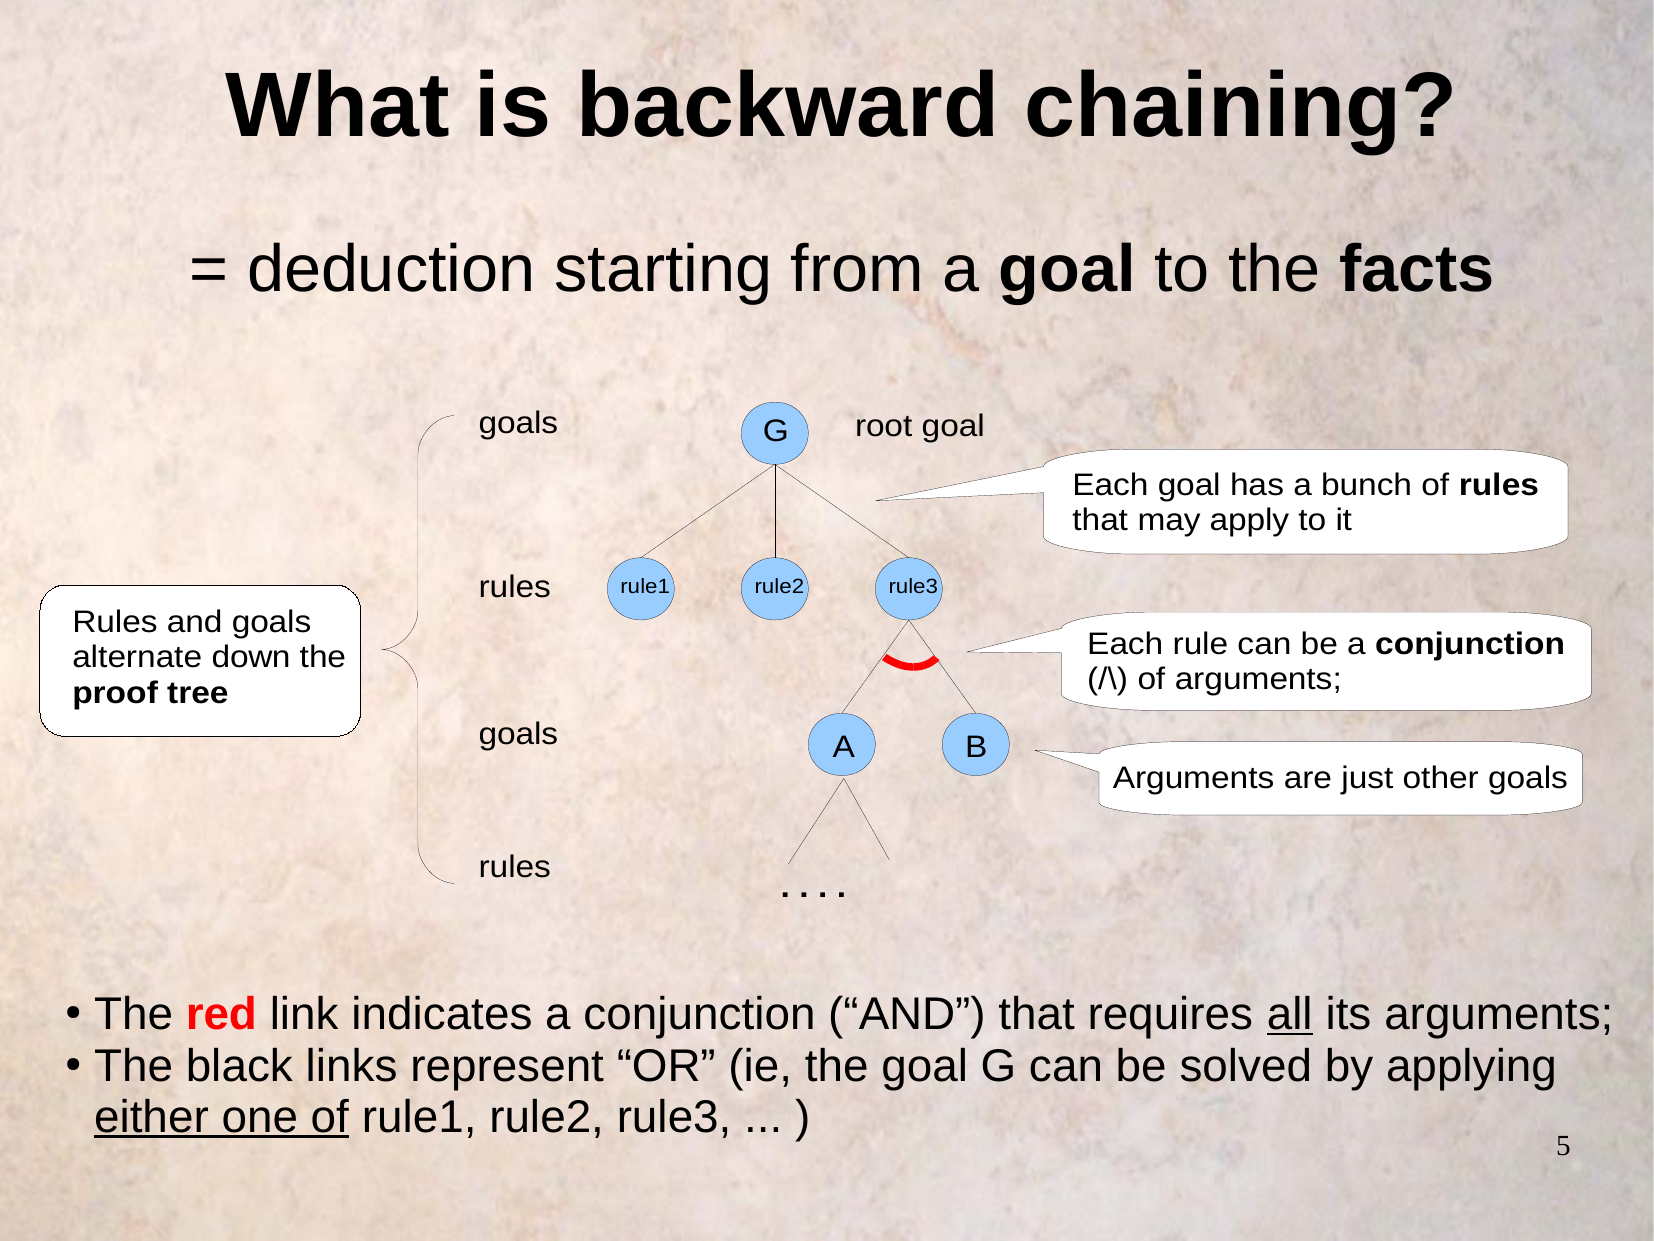

# What is backward chaining?
= deduction starting from a goal to the facts
 The red link indicates a conjunction (“AND”) that requires all its arguments;
 The black links represent “OR” (ie, the goal G can be solved by applying
 either one of rule1, rule2, rule3, ... )
5